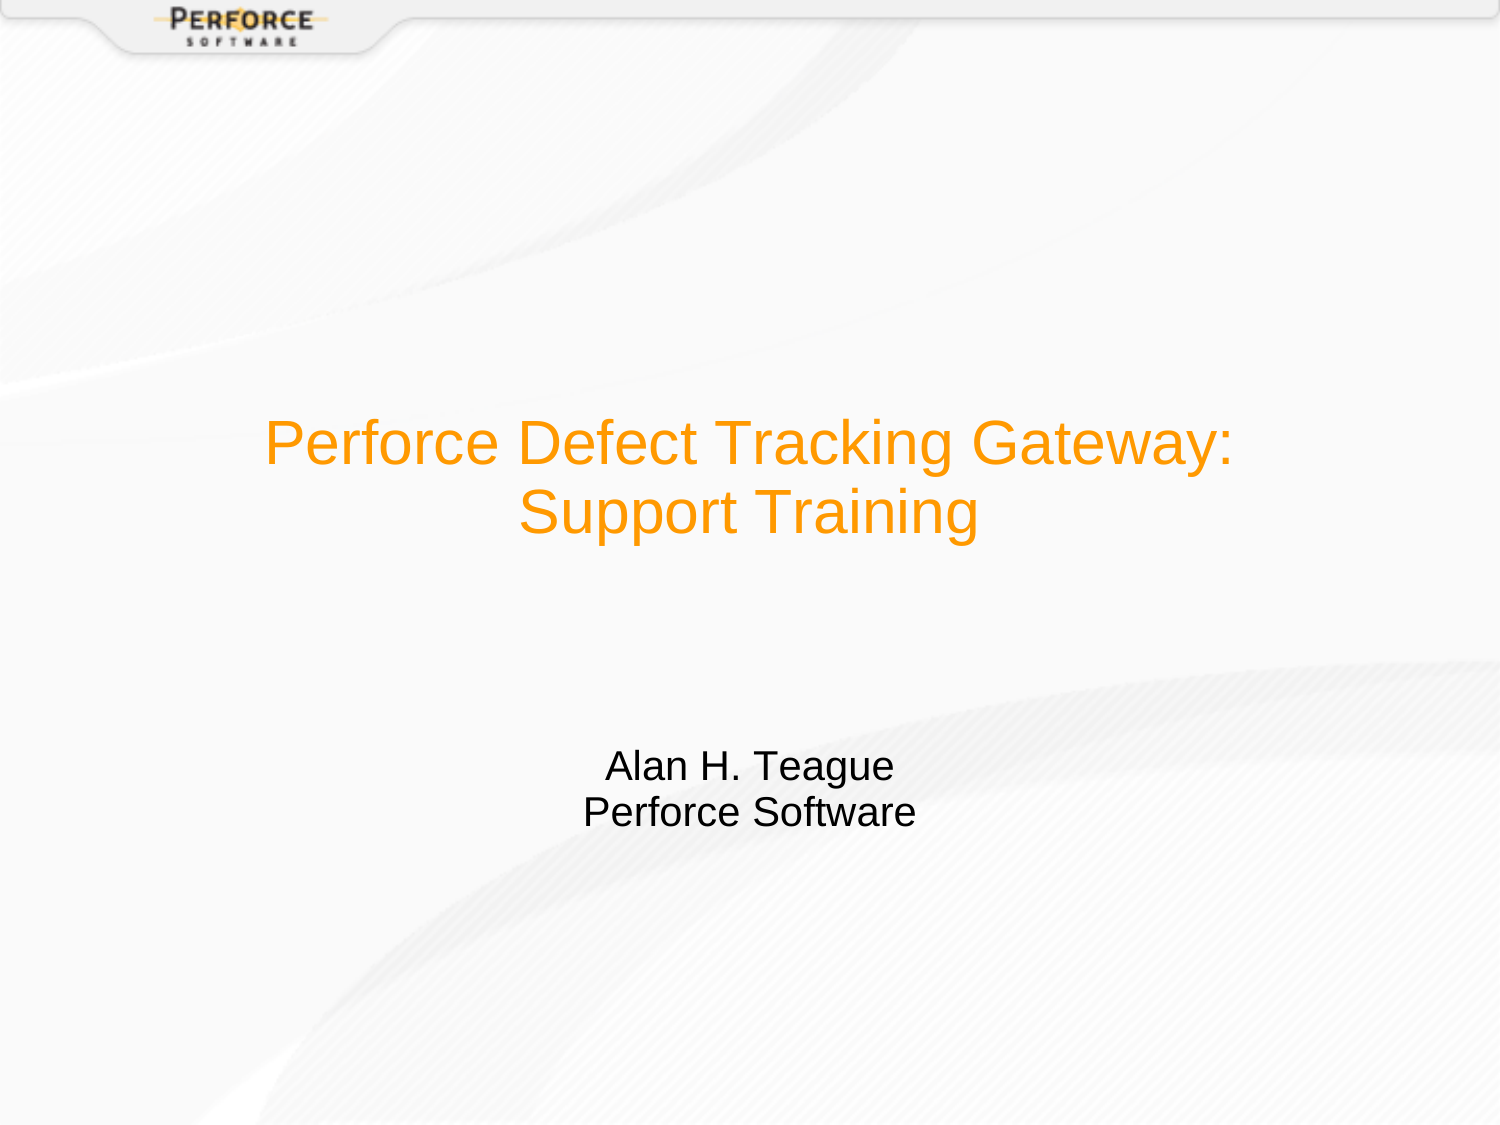

# Perforce Defect Tracking Gateway: Support Training
Alan H. Teague
Perforce Software